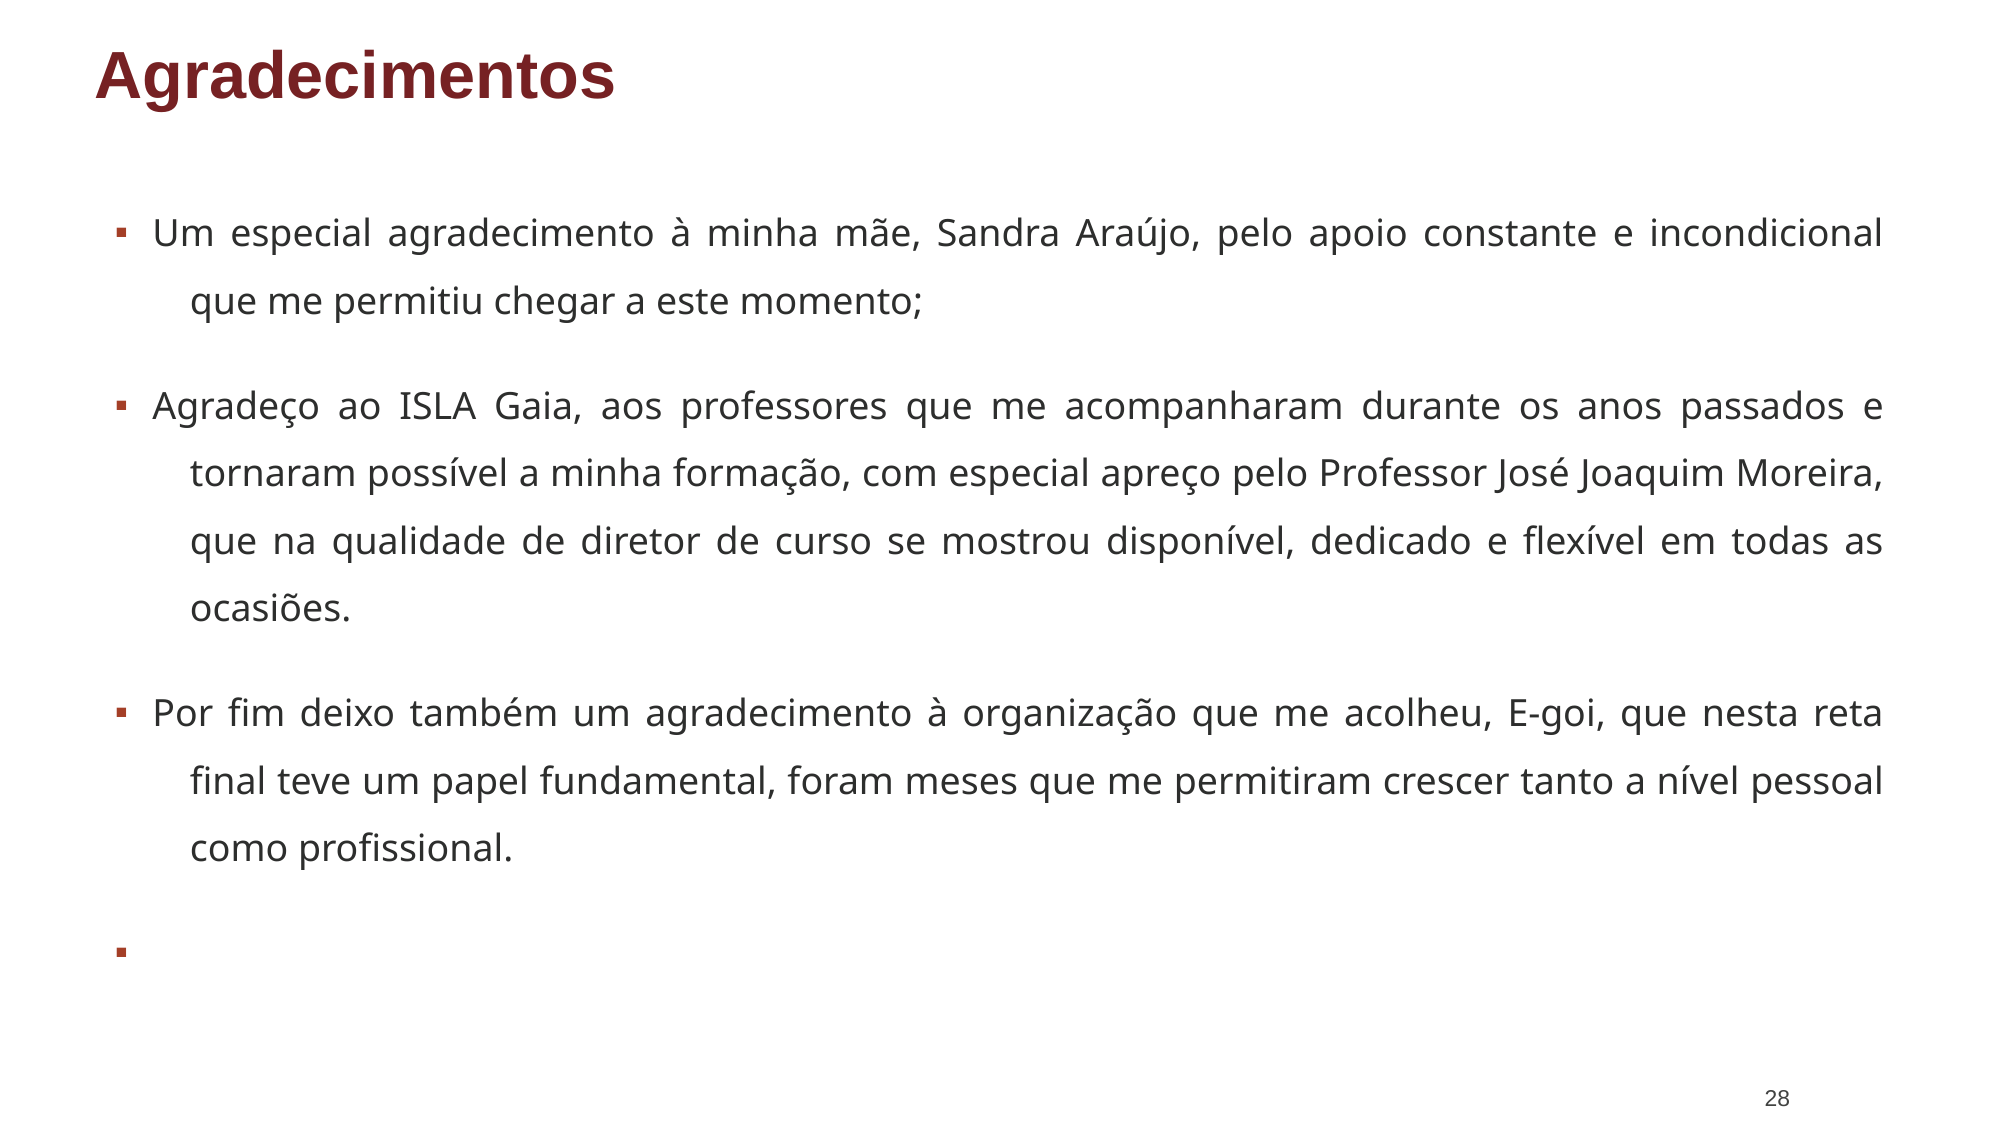

Agradecimentos
# Um especial agradecimento à minha mãe, Sandra Araújo, pelo apoio constante e incondicional que me permitiu chegar a este momento;
Agradeço ao ISLA Gaia, aos professores que me acompanharam durante os anos passados e tornaram possível a minha formação, com especial apreço pelo Professor José Joaquim Moreira, que na qualidade de diretor de curso se mostrou disponível, dedicado e flexível em todas as ocasiões.
Por fim deixo também um agradecimento à organização que me acolheu, E-goi, que nesta reta final teve um papel fundamental, foram meses que me permitiram crescer tanto a nível pessoal como profissional.